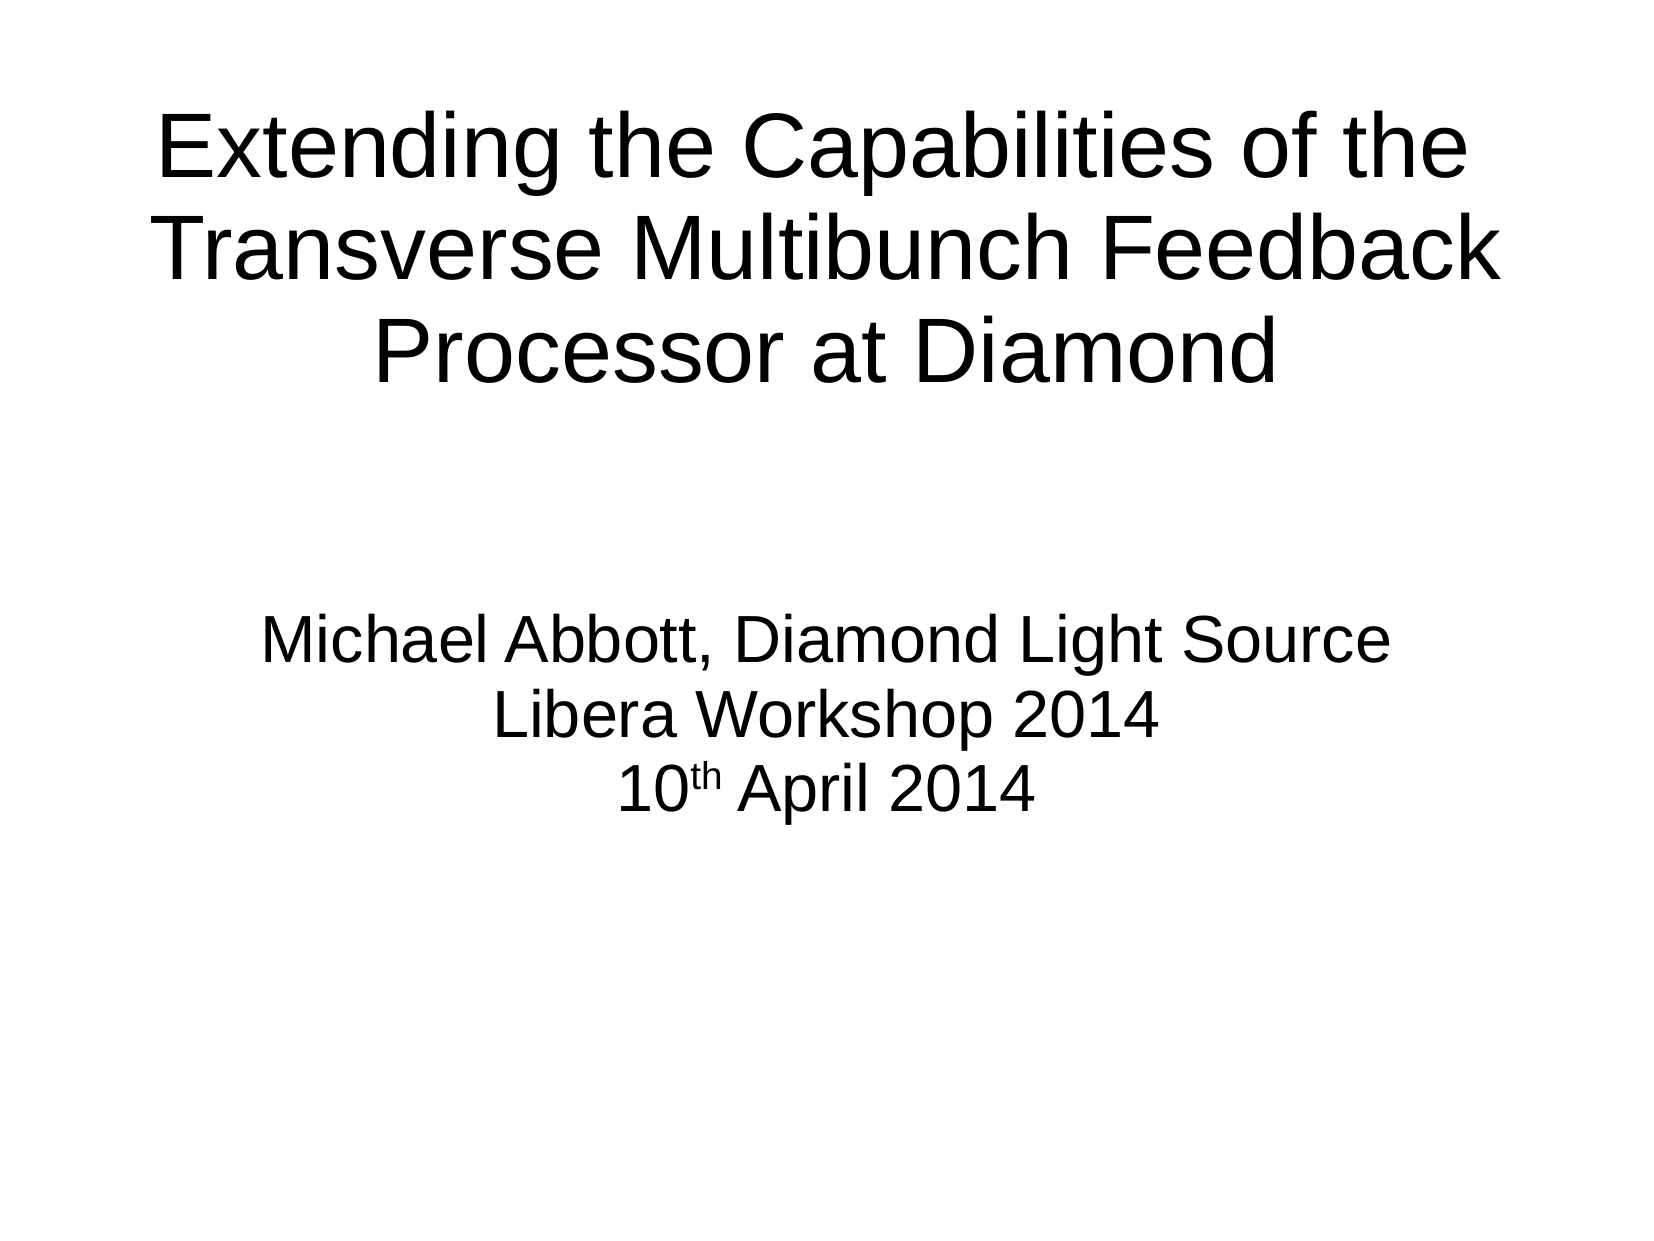

# Extending the Capabilities of the Transverse Multibunch Feedback Processor at Diamond
Michael Abbott, Diamond Light Source
Libera Workshop 2014
10th April 2014